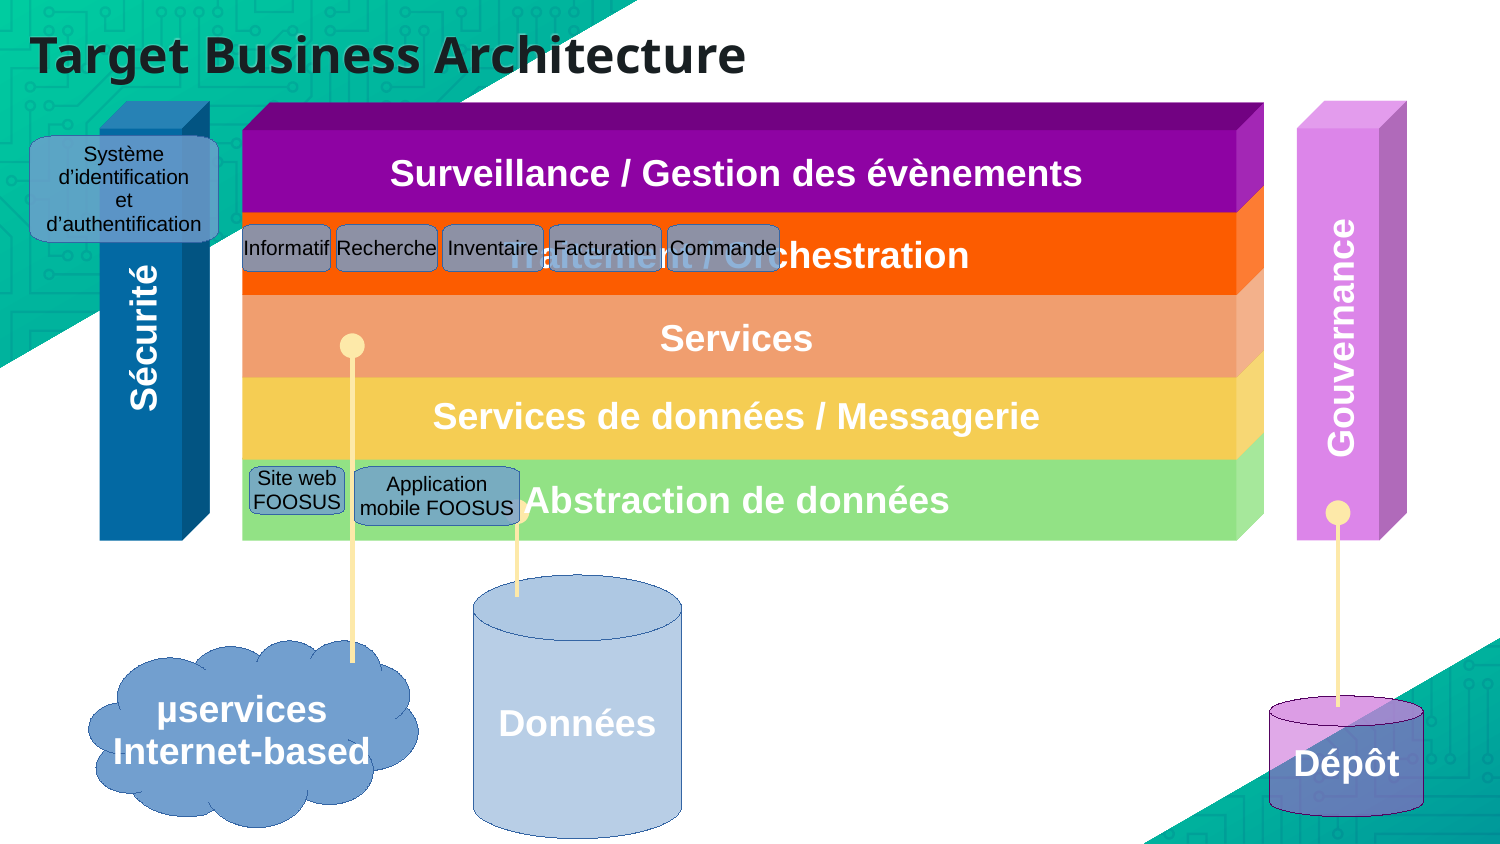

# Target Business Architecture
Surveillance / Gestion des évènements
Traitement / Orchestration
Sécurité
Gouvernance
Services
Services de données / Messagerie
Abstraction de données
µservices
Internet-based
Dépôt
Système
d’identification
et
d’authentification
Informatif
Recherche
Inventaire
Facturation
Commande
Site web
FOOSUS
Application
mobile FOOSUS
Données